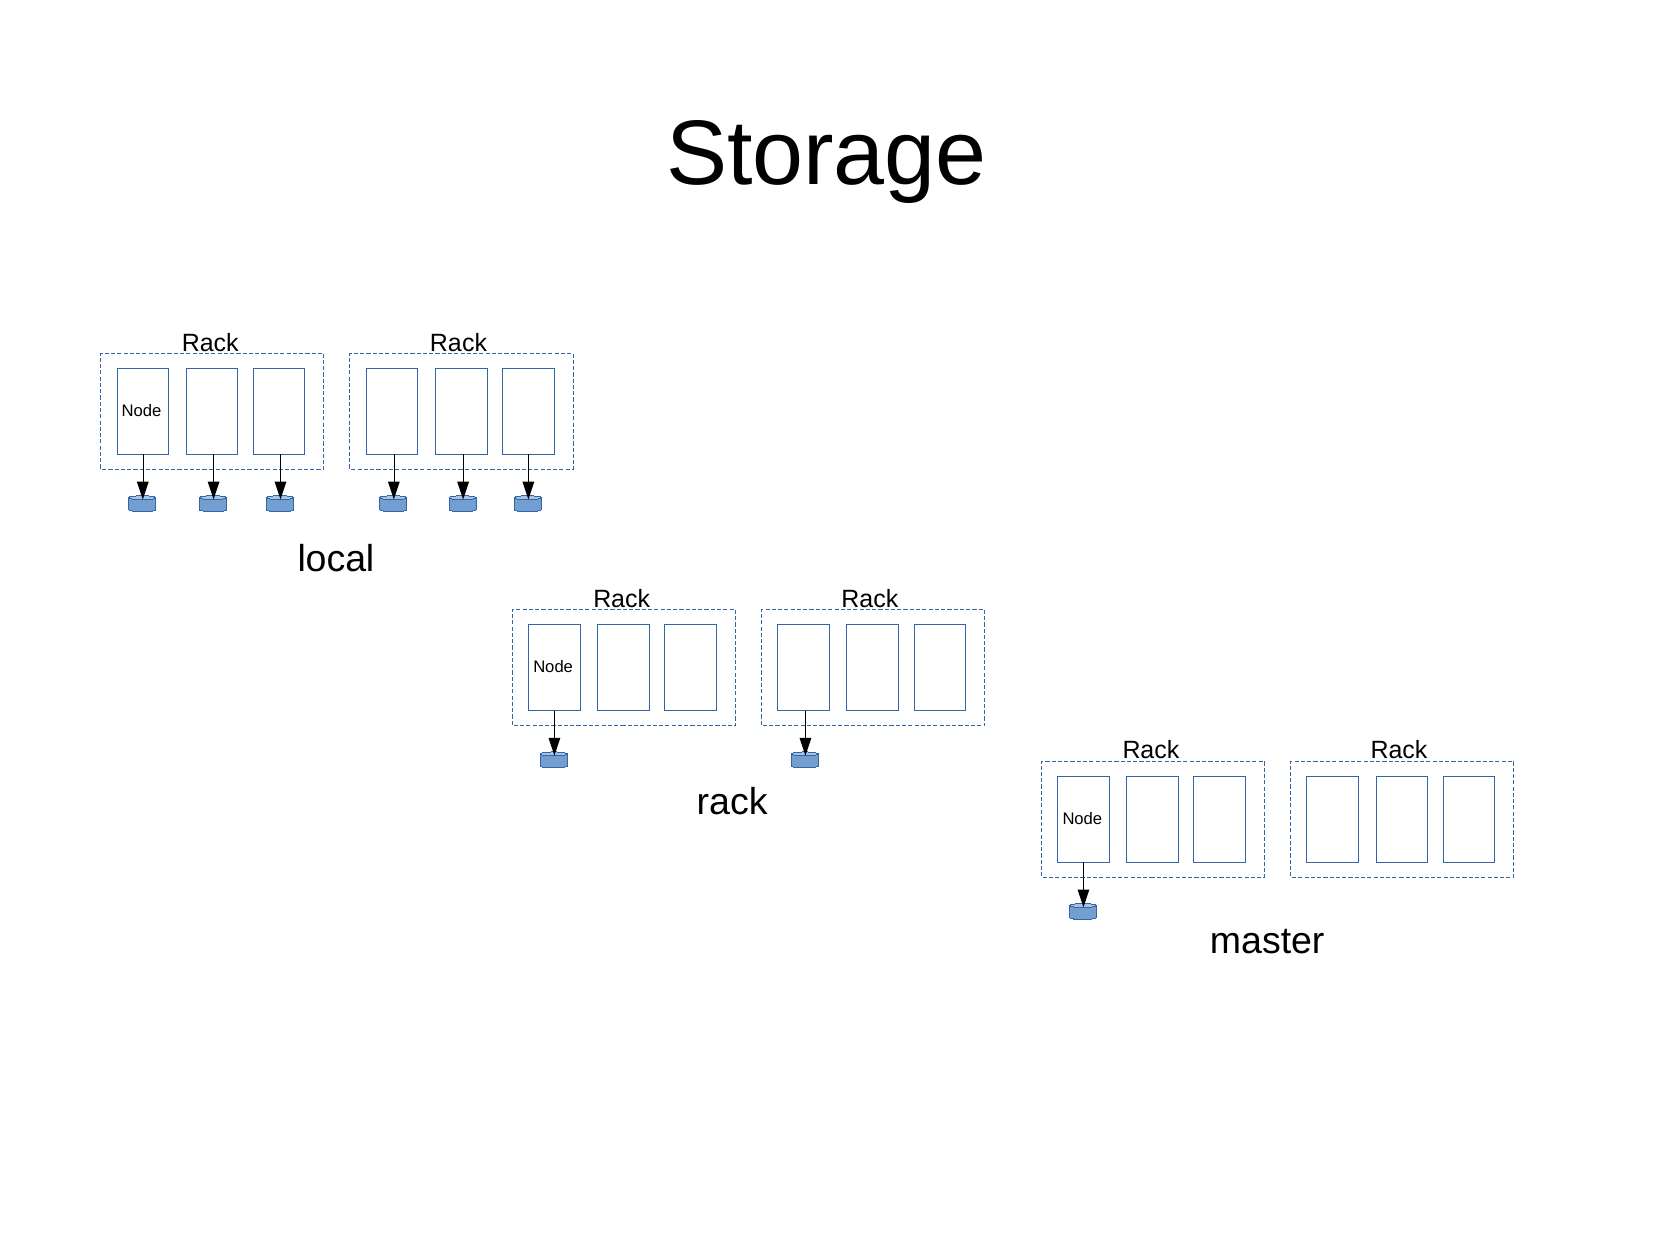

# Storage
Rack
Rack
Node
local
Rack
Rack
Node
Rack
Rack
rack
Node
master